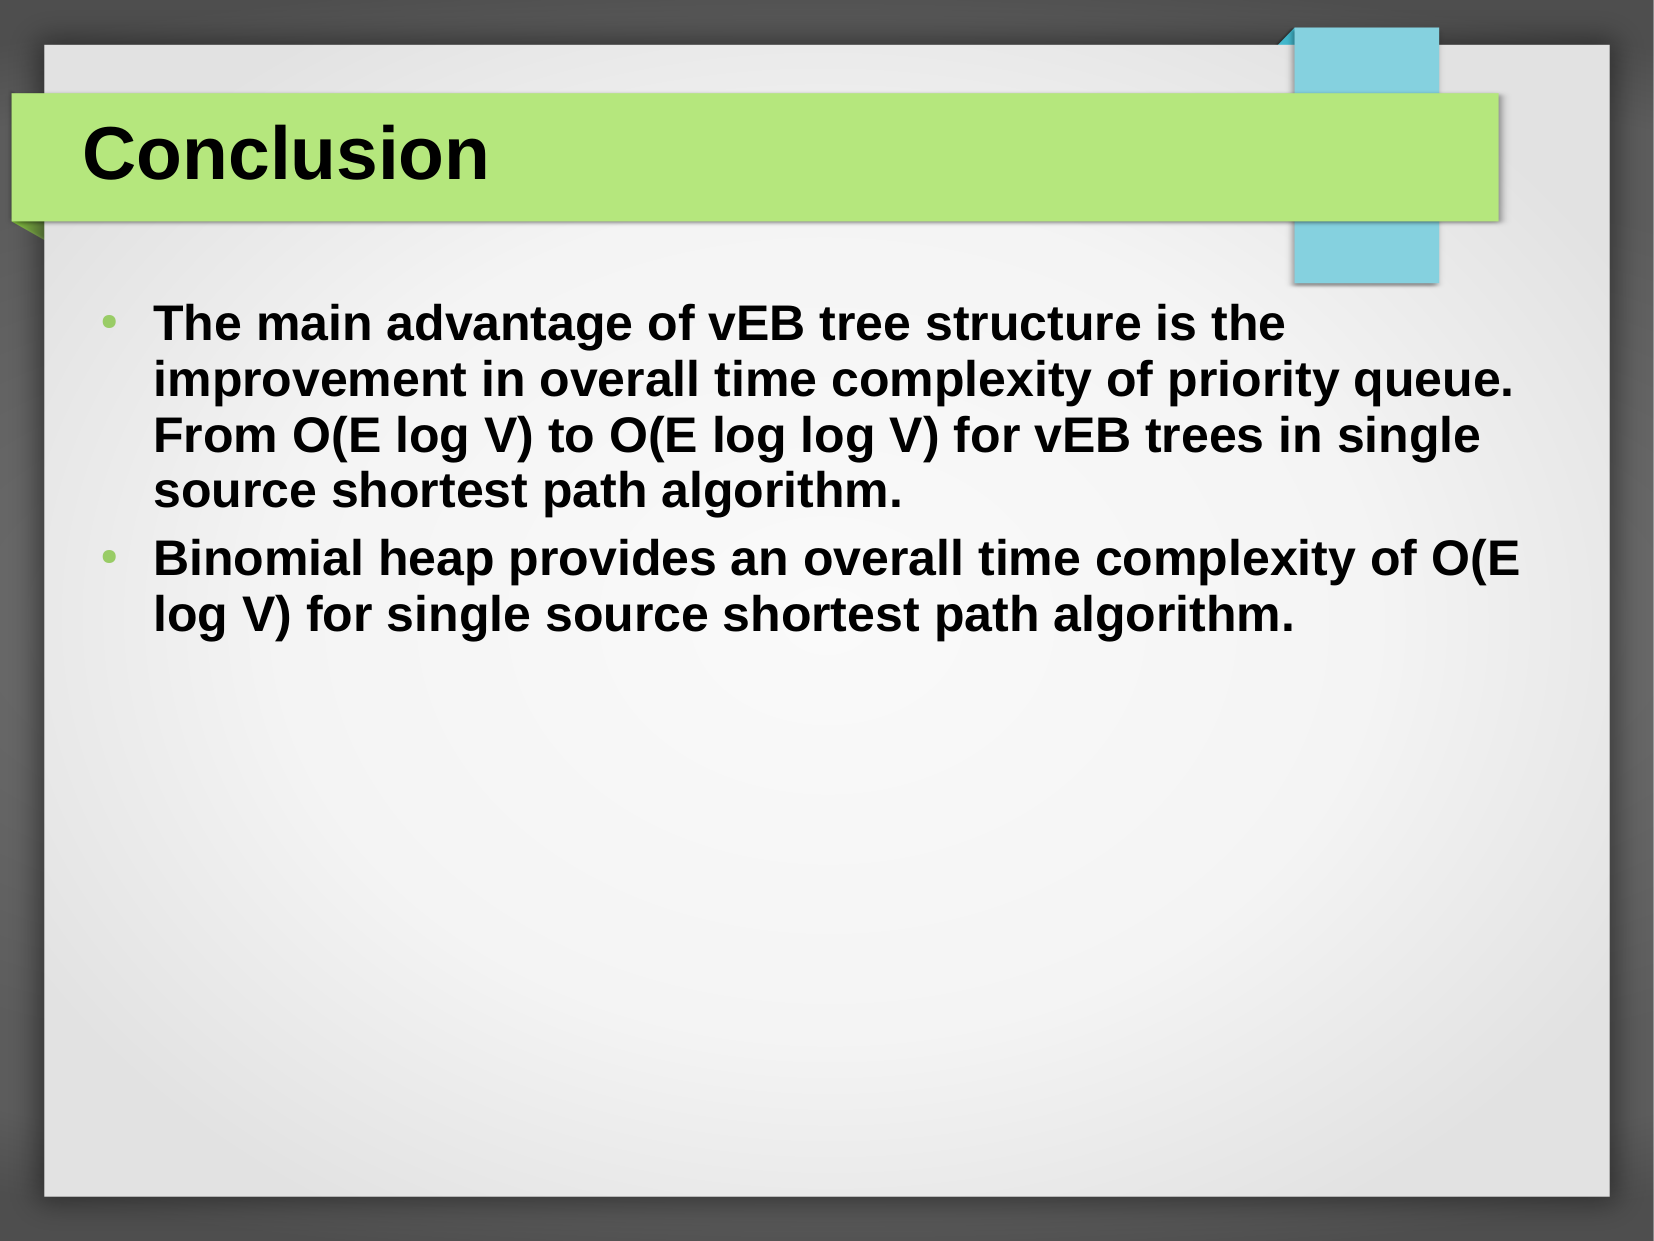

# Conclusion
The main advantage of vEB tree structure is the improvement in overall time complexity of priority queue. From O(E log V) to O(E log log V) for vEB trees in single source shortest path algorithm.
Binomial heap provides an overall time complexity of O(E log V) for single source shortest path algorithm.